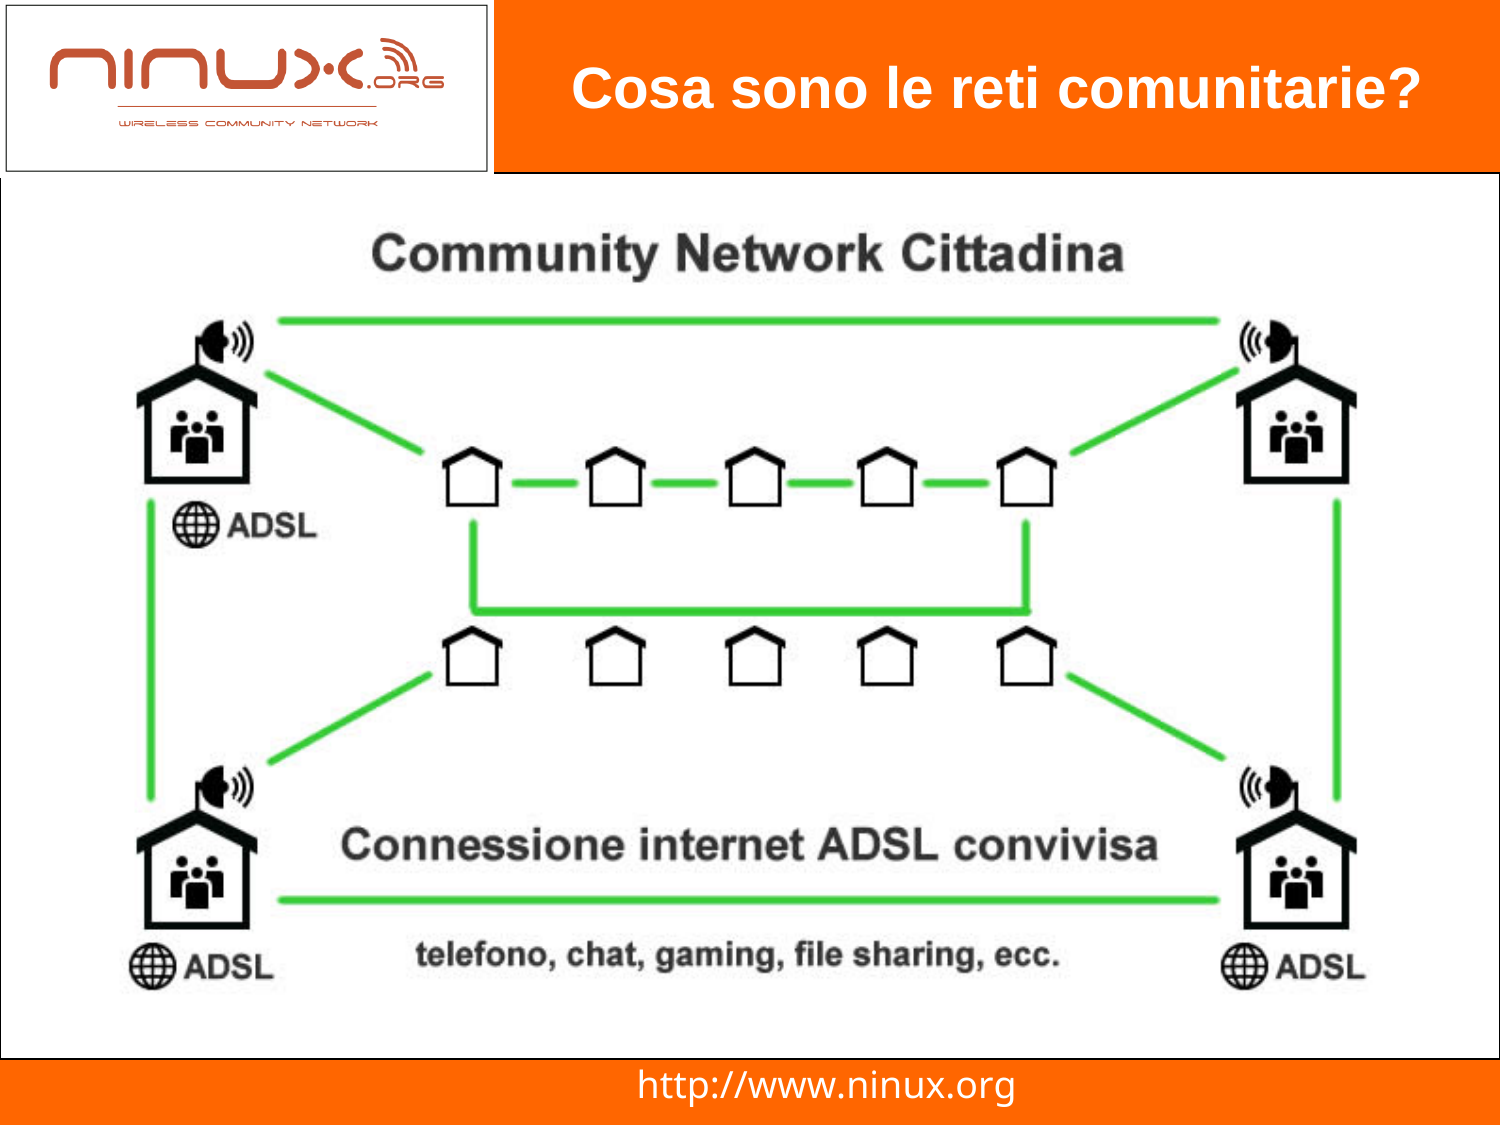

# Cosa sono le reti comunitarie?
http://www.ninux.org